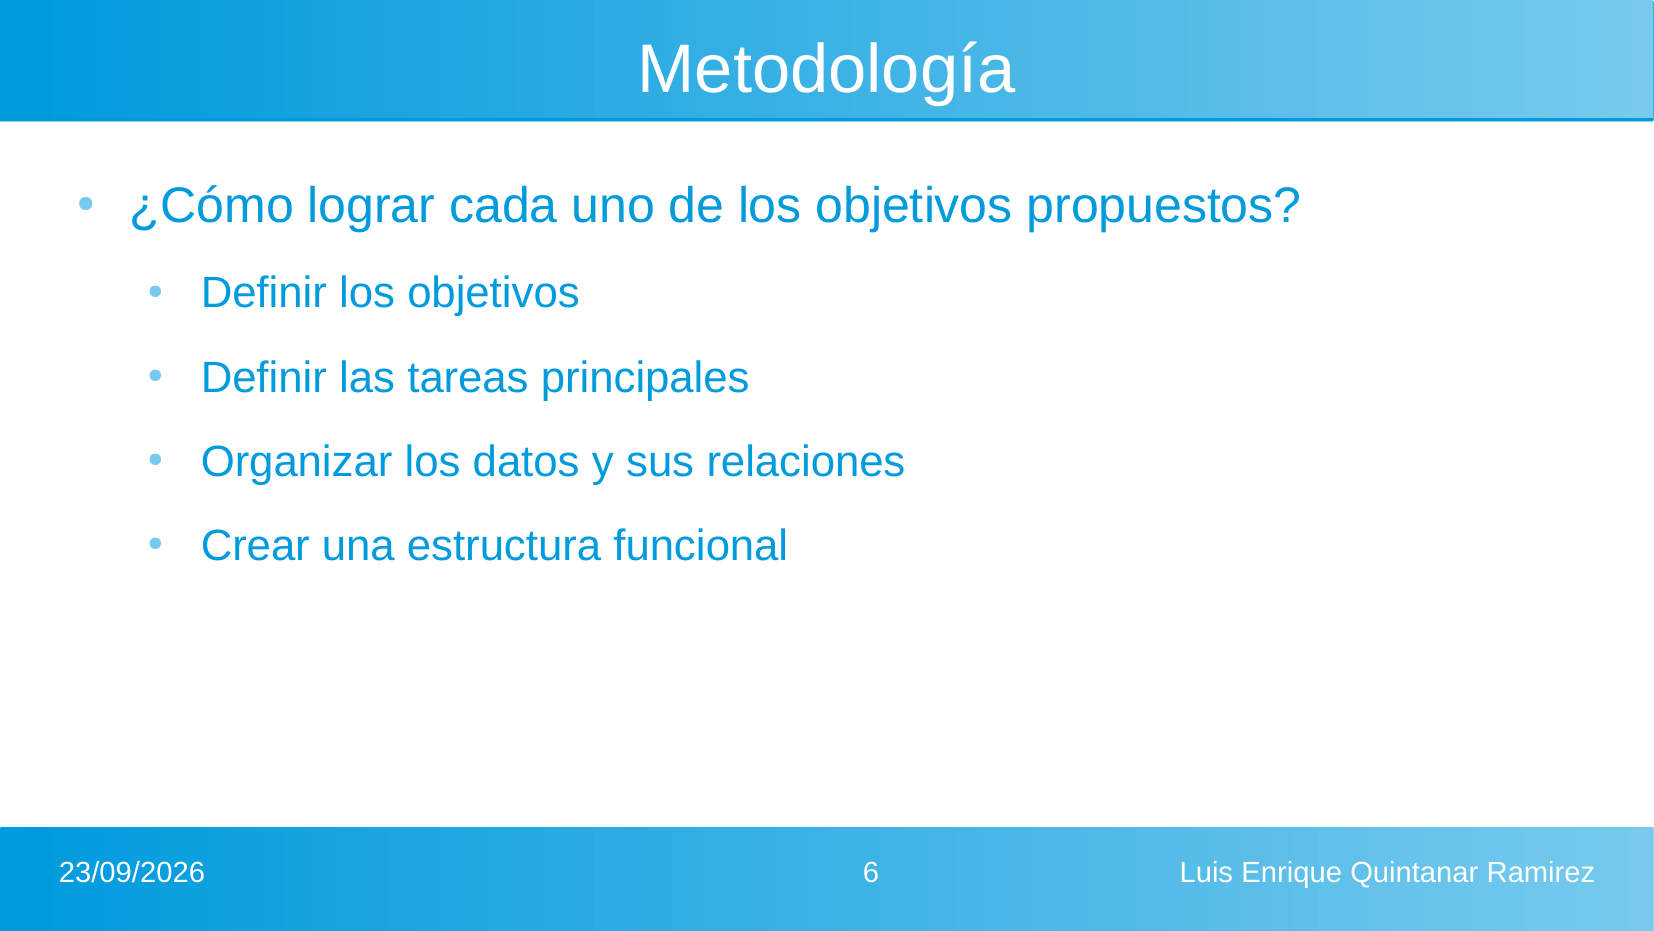

# Metodología
¿Cómo lograr cada uno de los objetivos propuestos?
Definir los objetivos
Definir las tareas principales
Organizar los datos y sus relaciones
Crear una estructura funcional
6